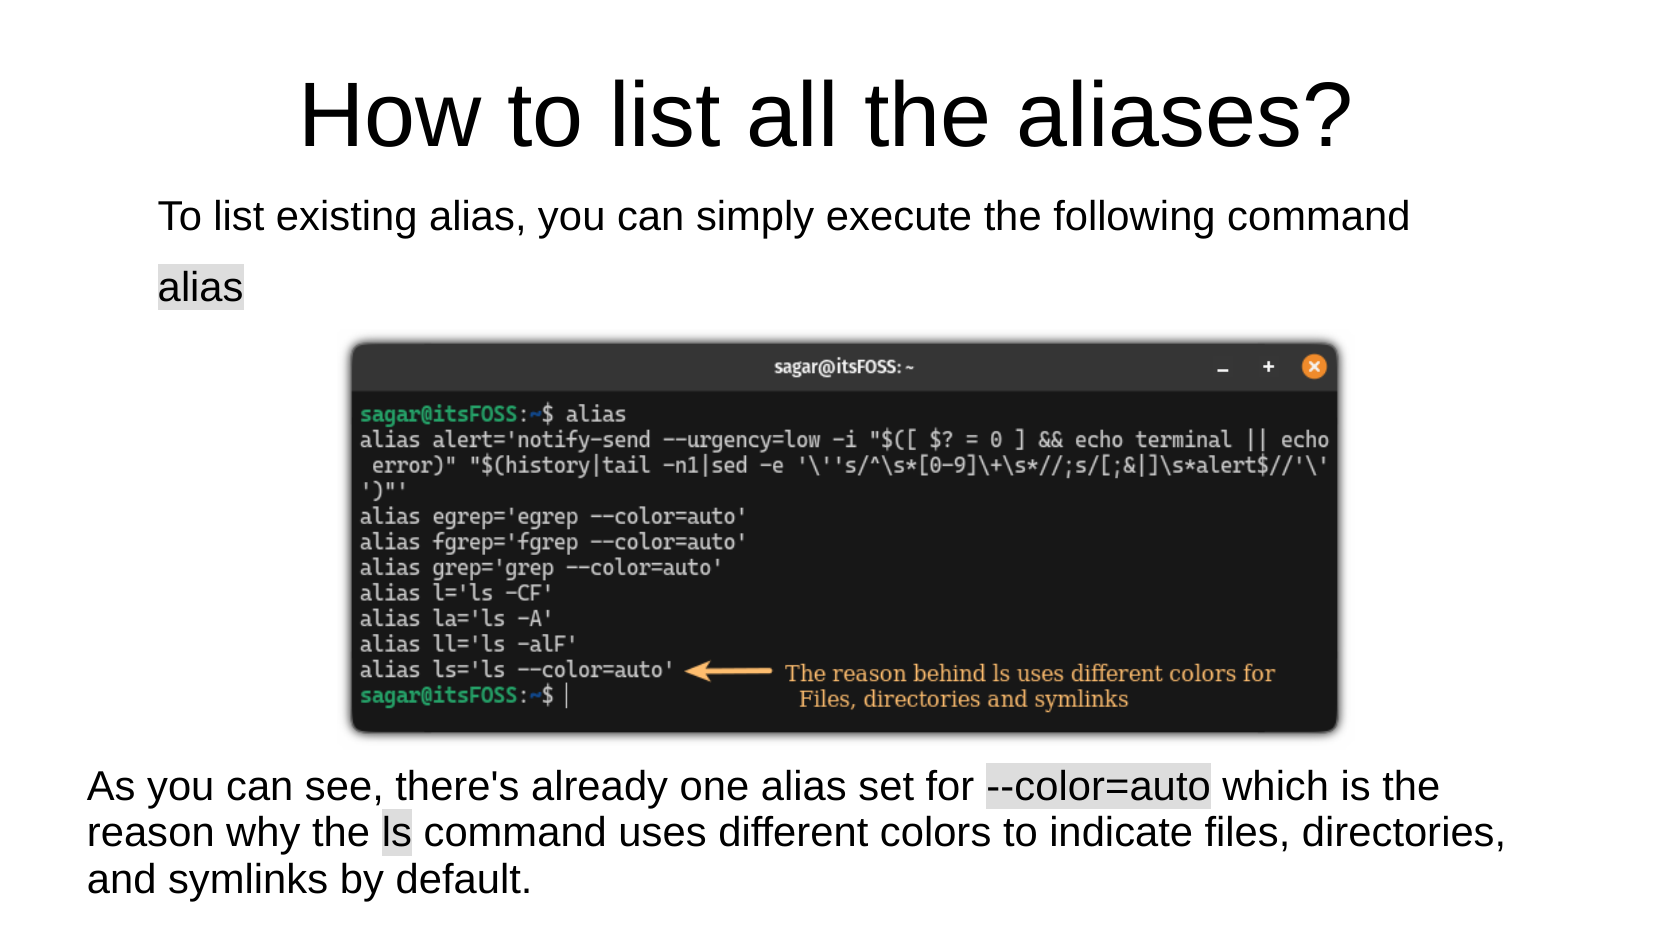

# How to list all the aliases?
To list existing alias, you can simply execute the following command
alias
As you can see, there's already one alias set for --color=auto which is the reason why the ls command uses different colors to indicate files, directories, and symlinks by default.